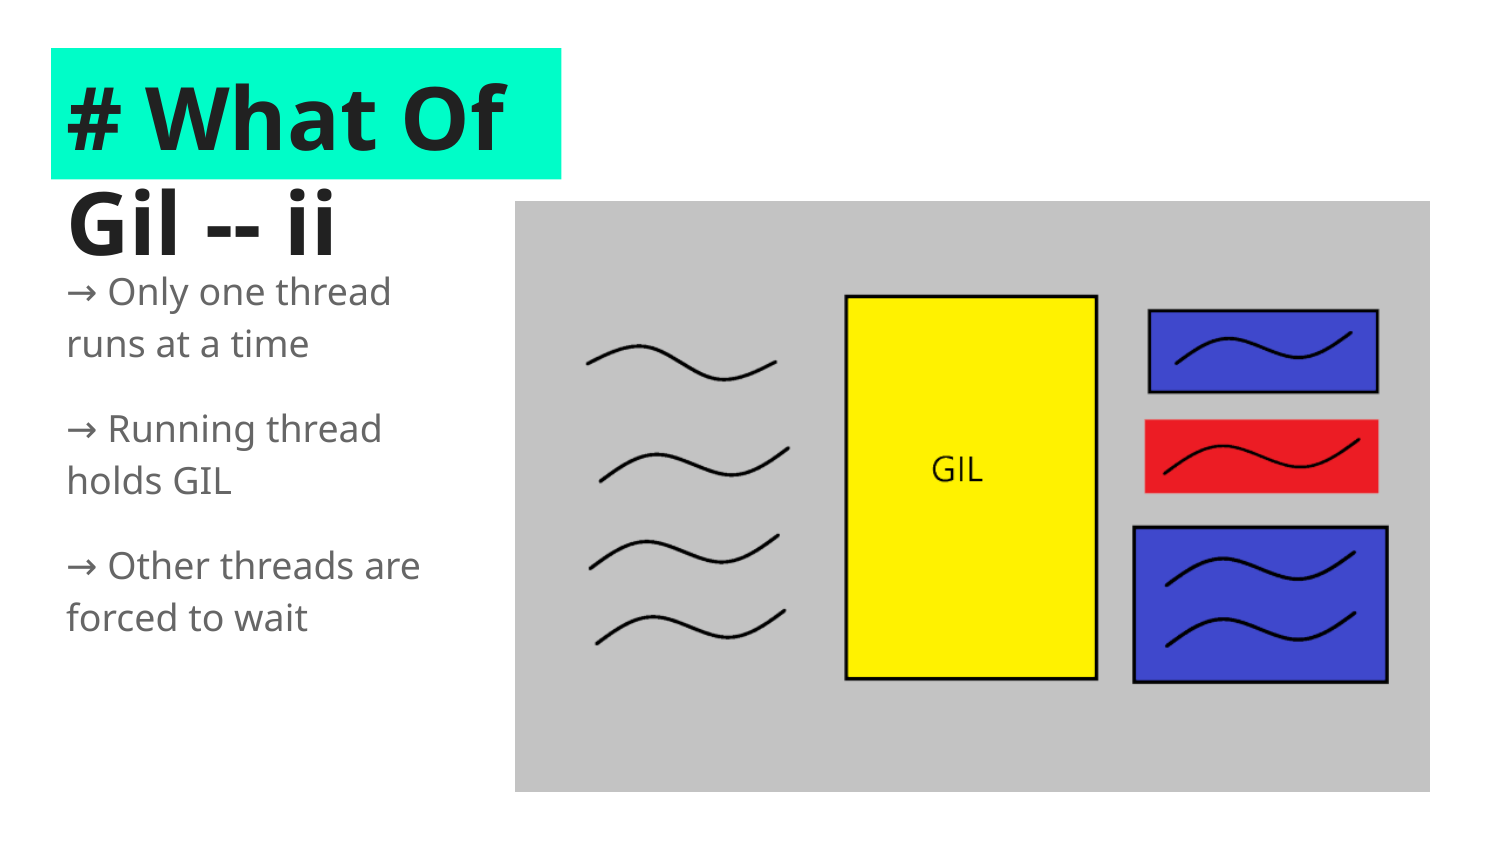

# # What Of Gil -- ii
→ Only one thread runs at a time
→ Running thread holds GIL
→ Other threads are forced to wait